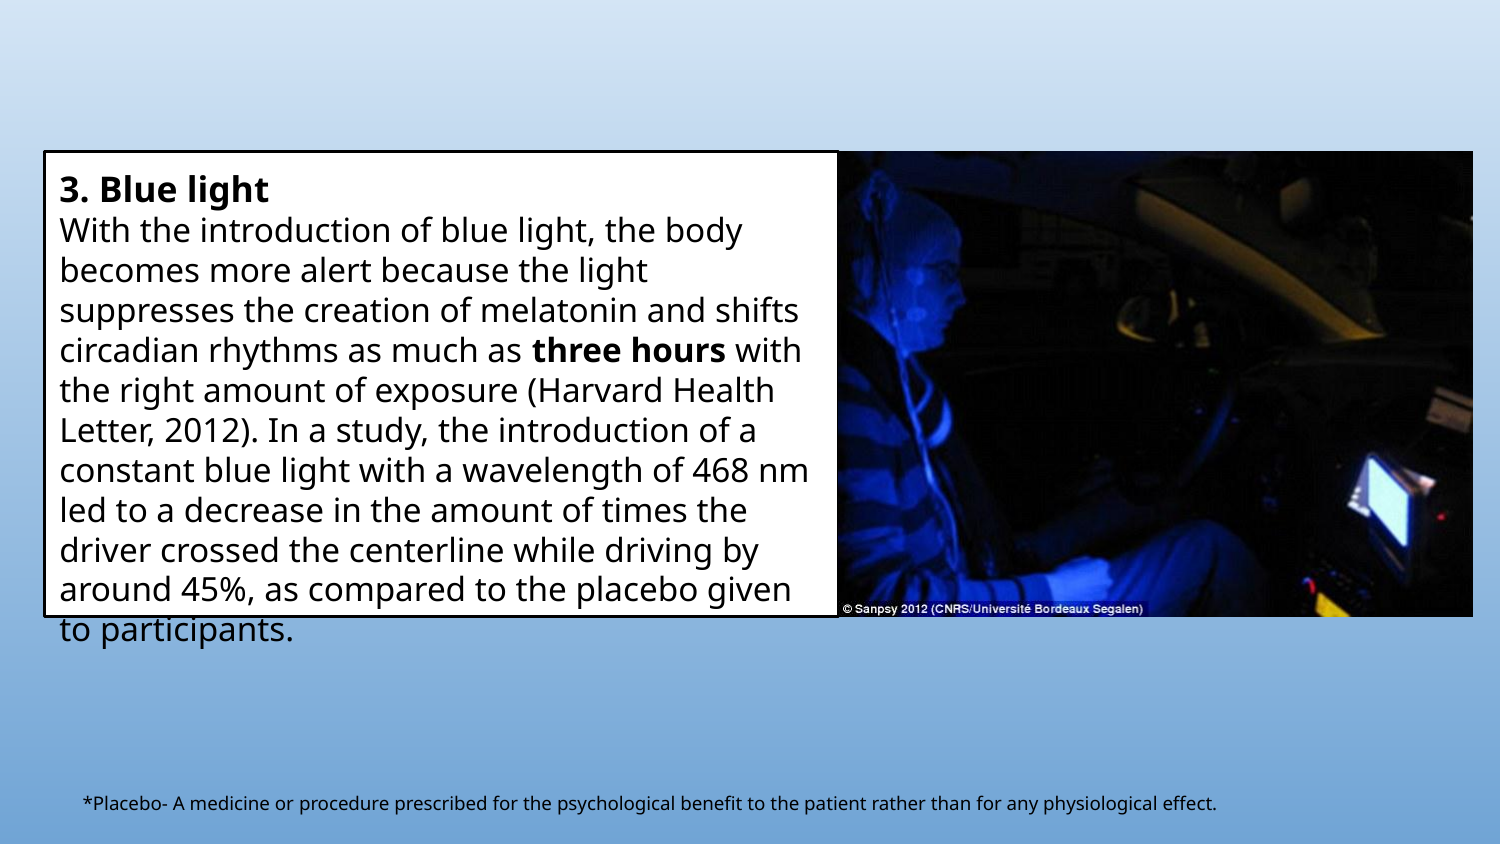

3. Blue light
With the introduction of blue light, the body becomes more alert because the light suppresses the creation of melatonin and shifts circadian rhythms as much as three hours with the right amount of exposure (Harvard Health Letter, 2012). In a study, the introduction of a constant blue light with a wavelength of 468 nm led to a decrease in the amount of times the driver crossed the centerline while driving by around 45%, as compared to the placebo given to participants.
*Placebo- A medicine or procedure prescribed for the psychological benefit to the patient rather than for any physiological effect.